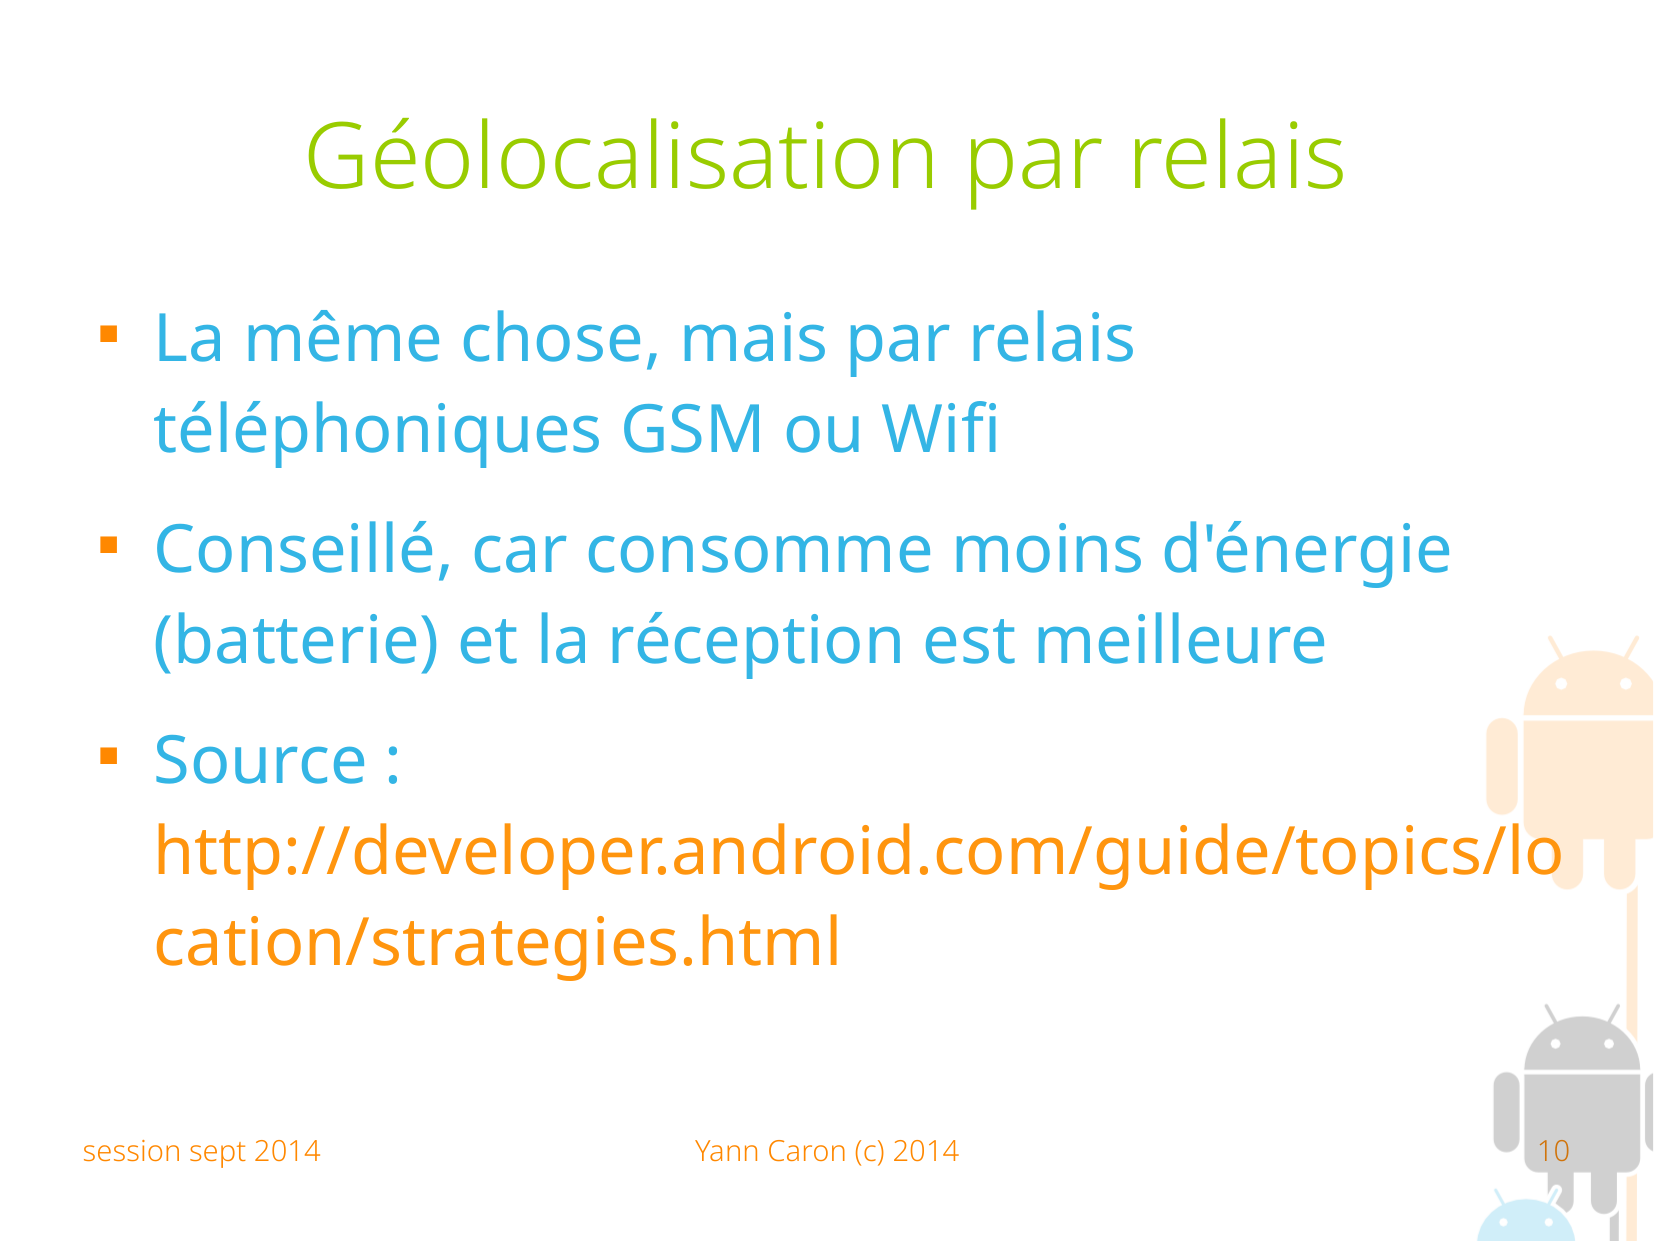

# Géolocalisation par relais
La même chose, mais par relais téléphoniques GSM ou Wifi
Conseillé, car consomme moins d'énergie (batterie) et la réception est meilleure
Source : http://developer.android.com/guide/topics/location/strategies.html
session sept 2014
Yann Caron (c) 2014
10